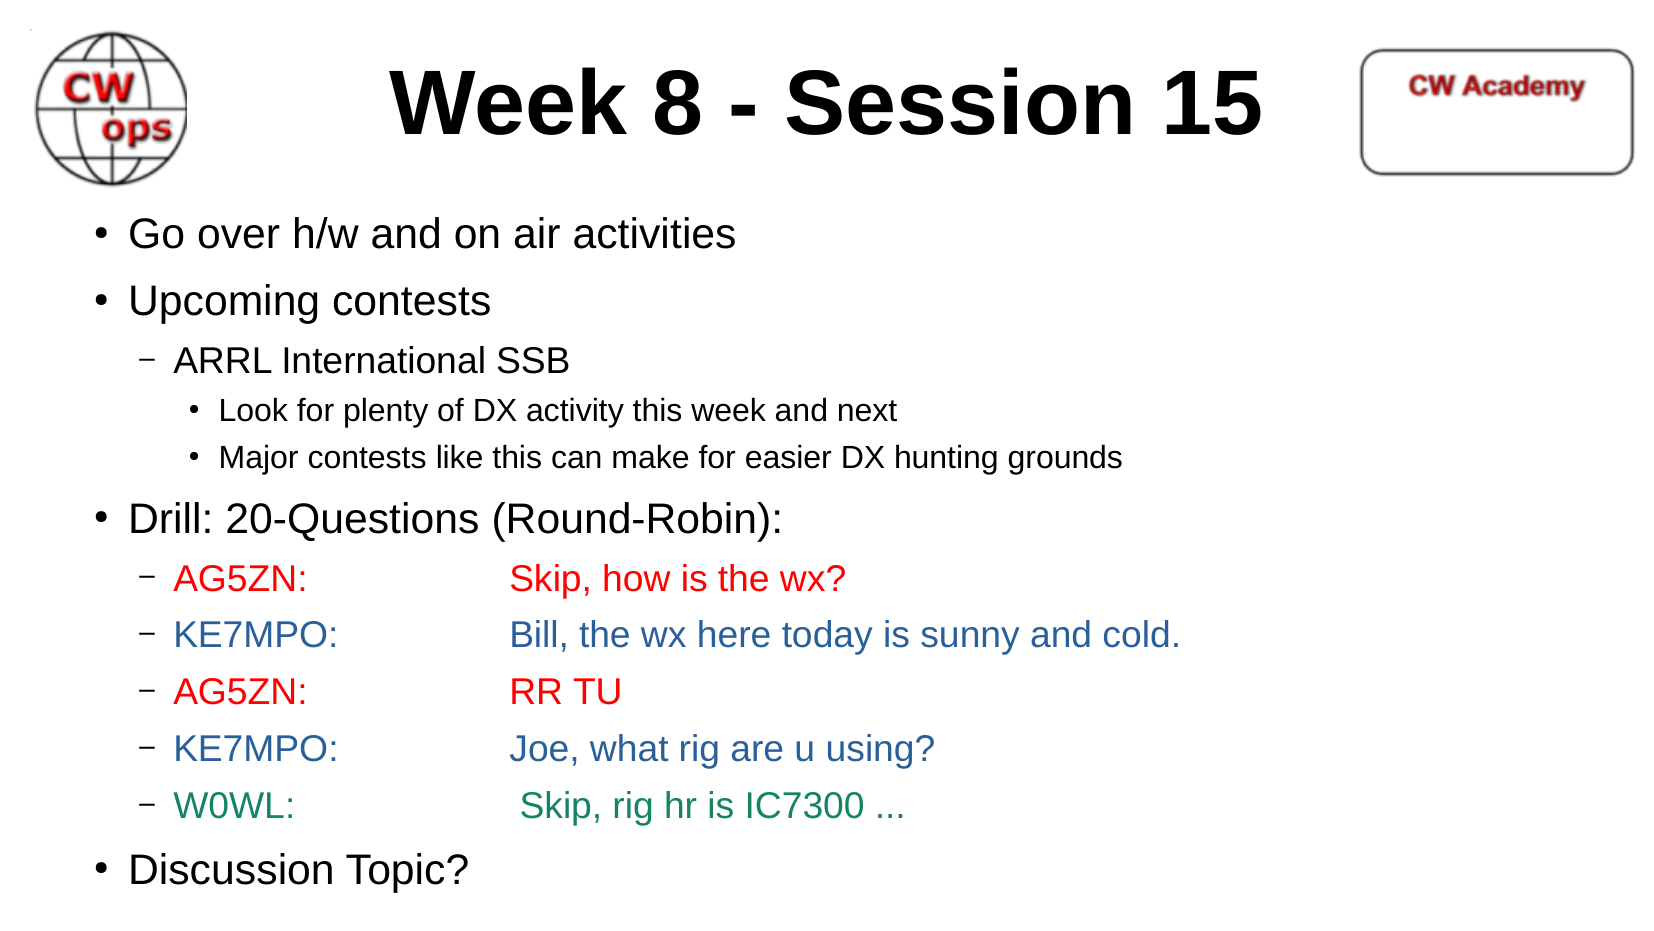

Week 8 - Session 15
# Go over h/w and on air activities
Upcoming contests
ARRL International SSB
Look for plenty of DX activity this week and next
Major contests like this can make for easier DX hunting grounds
Drill: 20-Questions (Round-Robin):
AG5ZN:			 		 				 	Skip, how is the wx?
KE7MPO:		 		 	Bill, the wx here today is sunny and cold.
AG5ZN:					 				 			 	RR TU
KE7MPO: 		 			 	Joe, what rig are u using?
W0WL:		 	 	 	 		 Skip, rig hr is IC7300 ...
Discussion Topic?